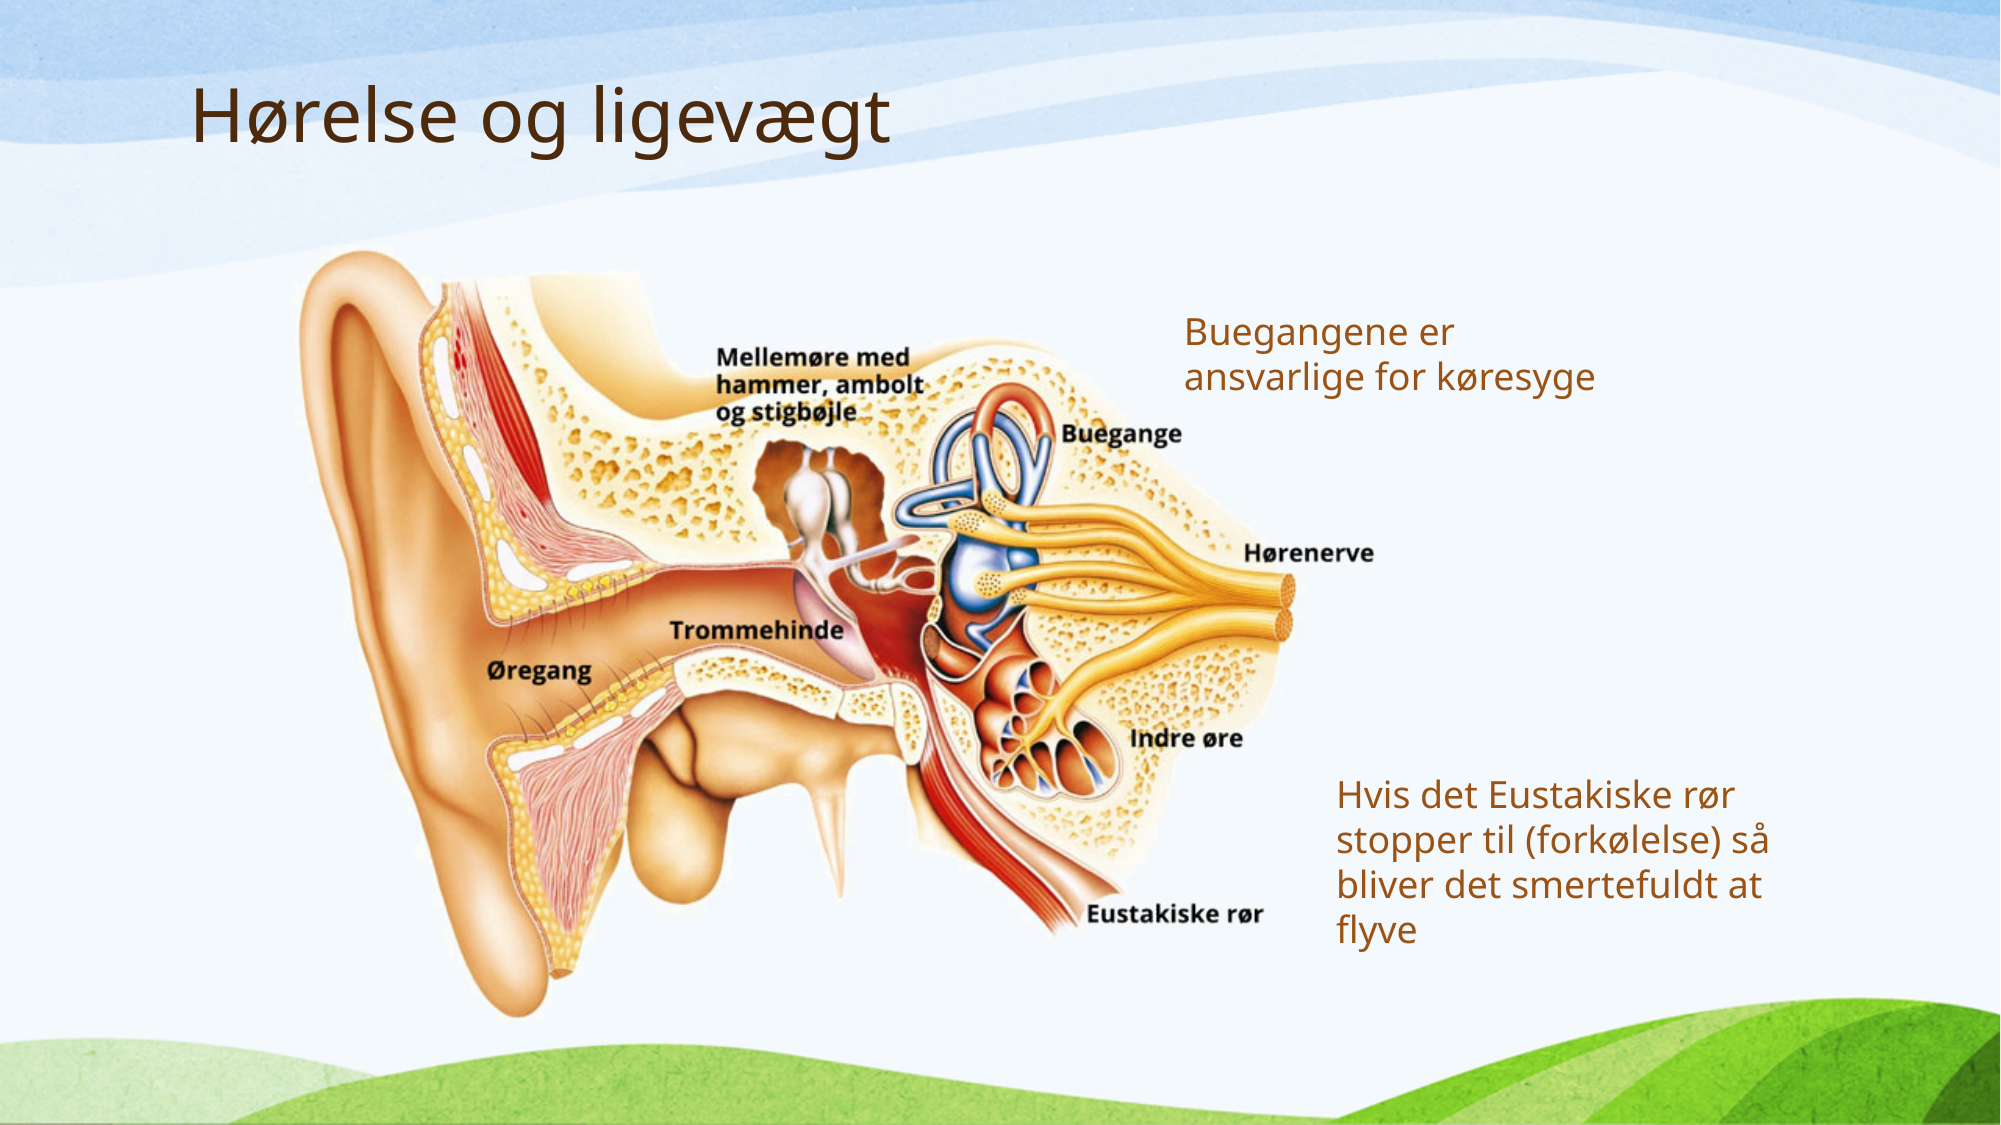

# Hørelse og ligevægt
Buegangene er ansvarlige for køresyge
Hvis det Eustakiske rør stopper til (forkølelse) så bliver det smertefuldt at flyve